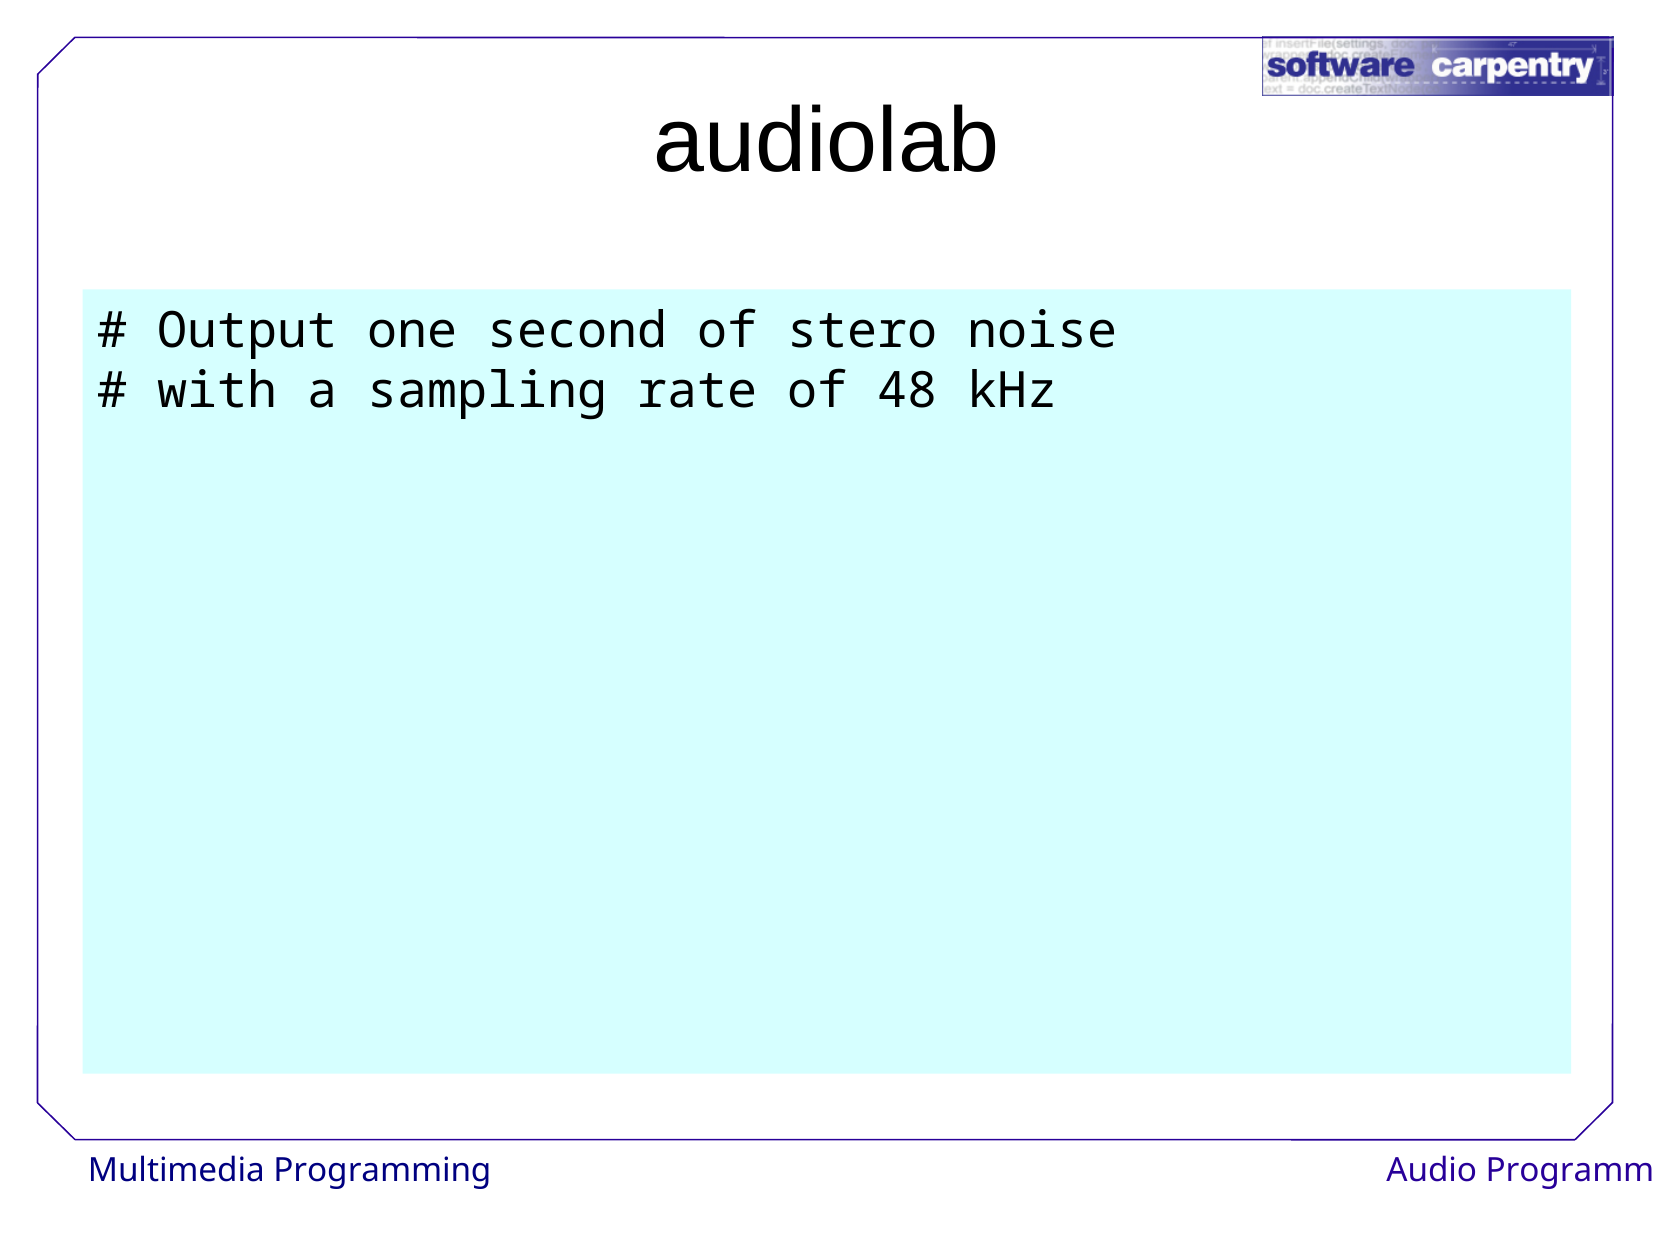

audiolab
# Output one second of stero noise
# with a sampling rate of 48 kHz